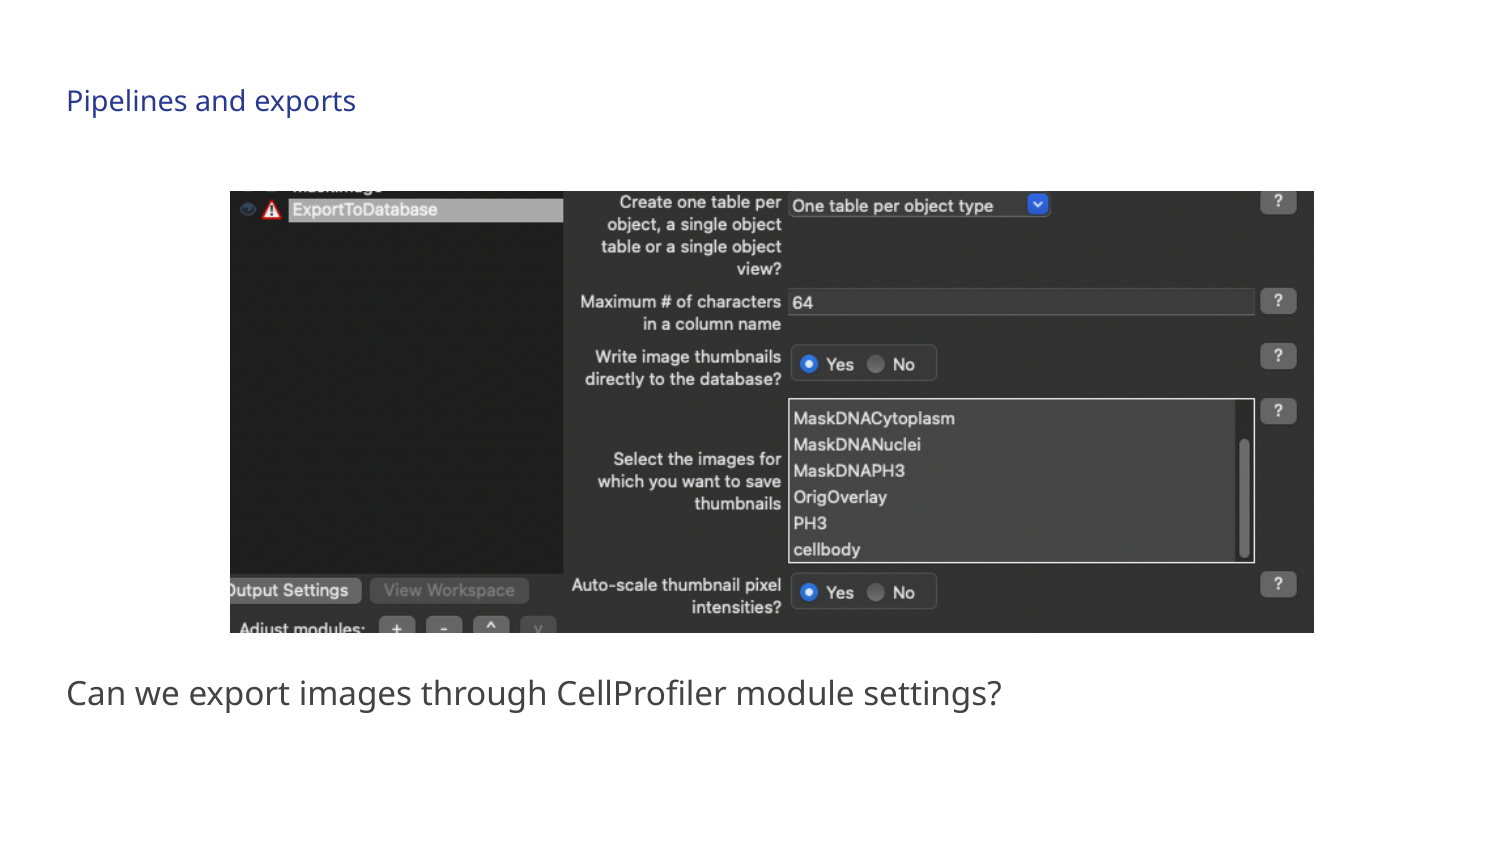

# Pipelines and exports
Can we export images through CellProfiler module settings?